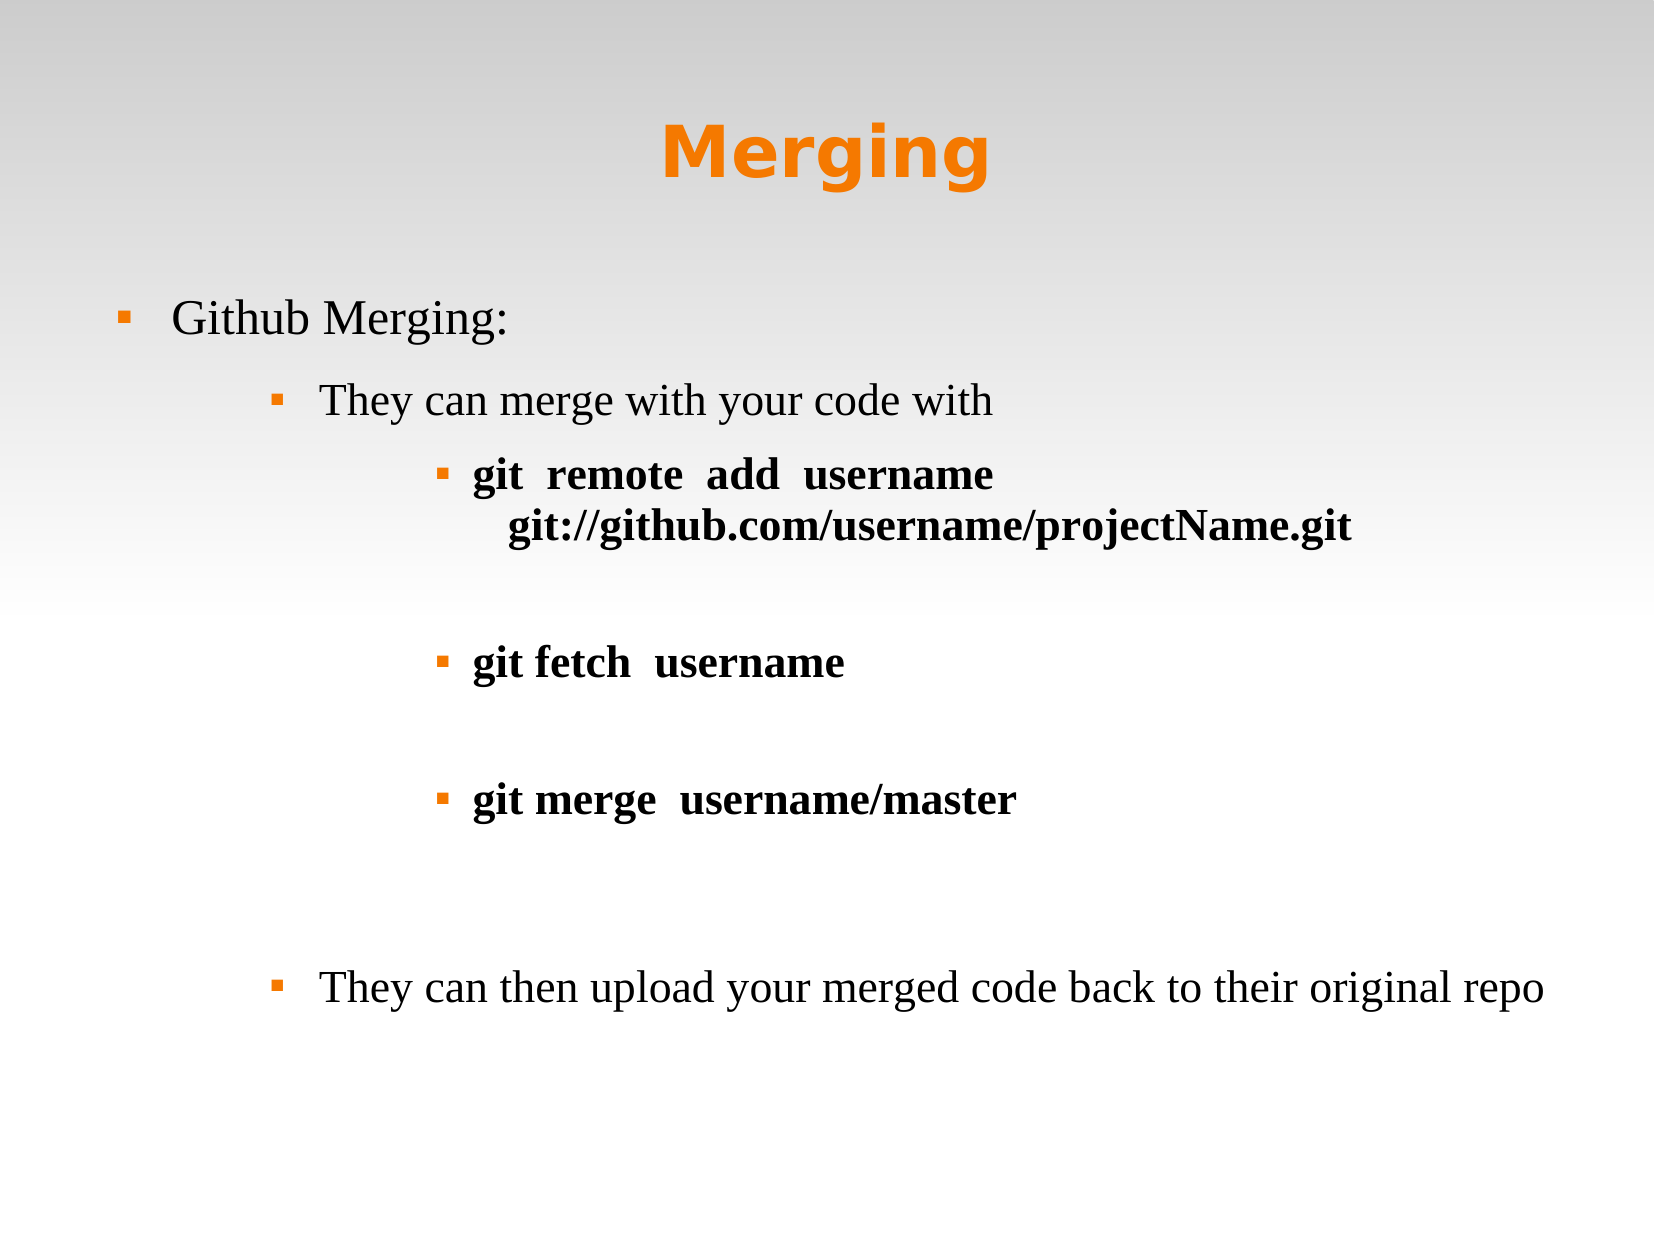

# Merging
Github Merging:
They can merge with your code with
git remote add username git://github.com/username/projectName.git
git fetch username
git merge username/master
They can then upload your merged code back to their original repo